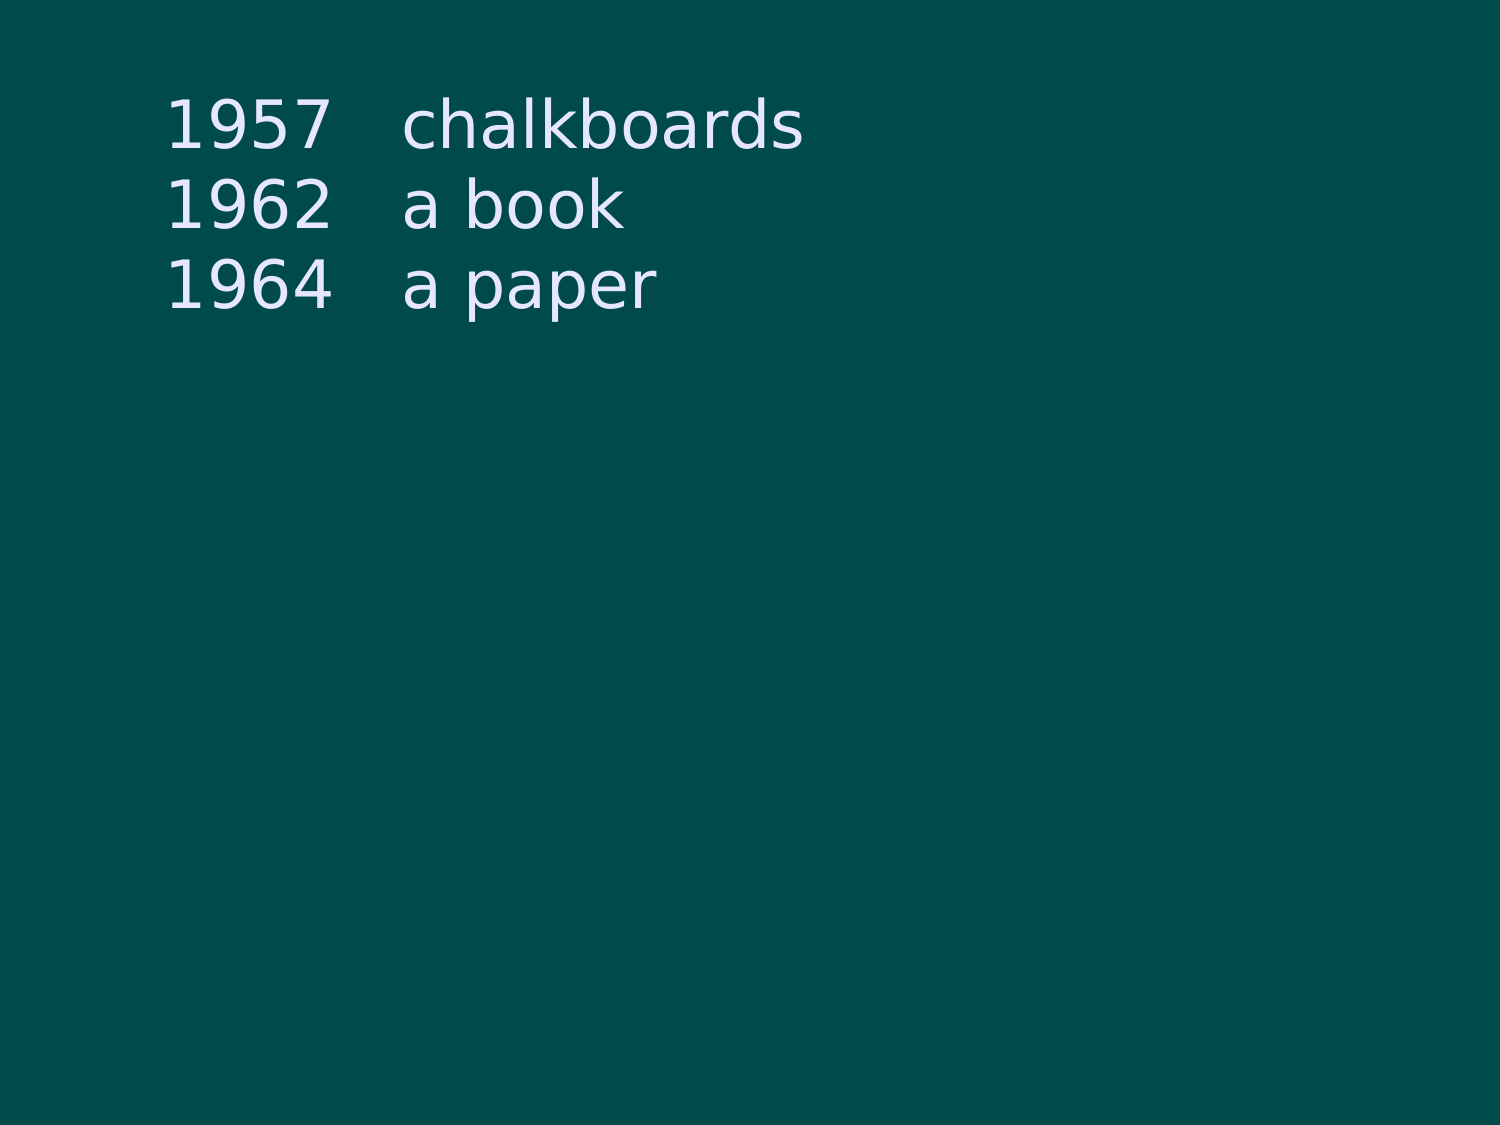

1957
1962
1964
chalkboards
a book
a paper